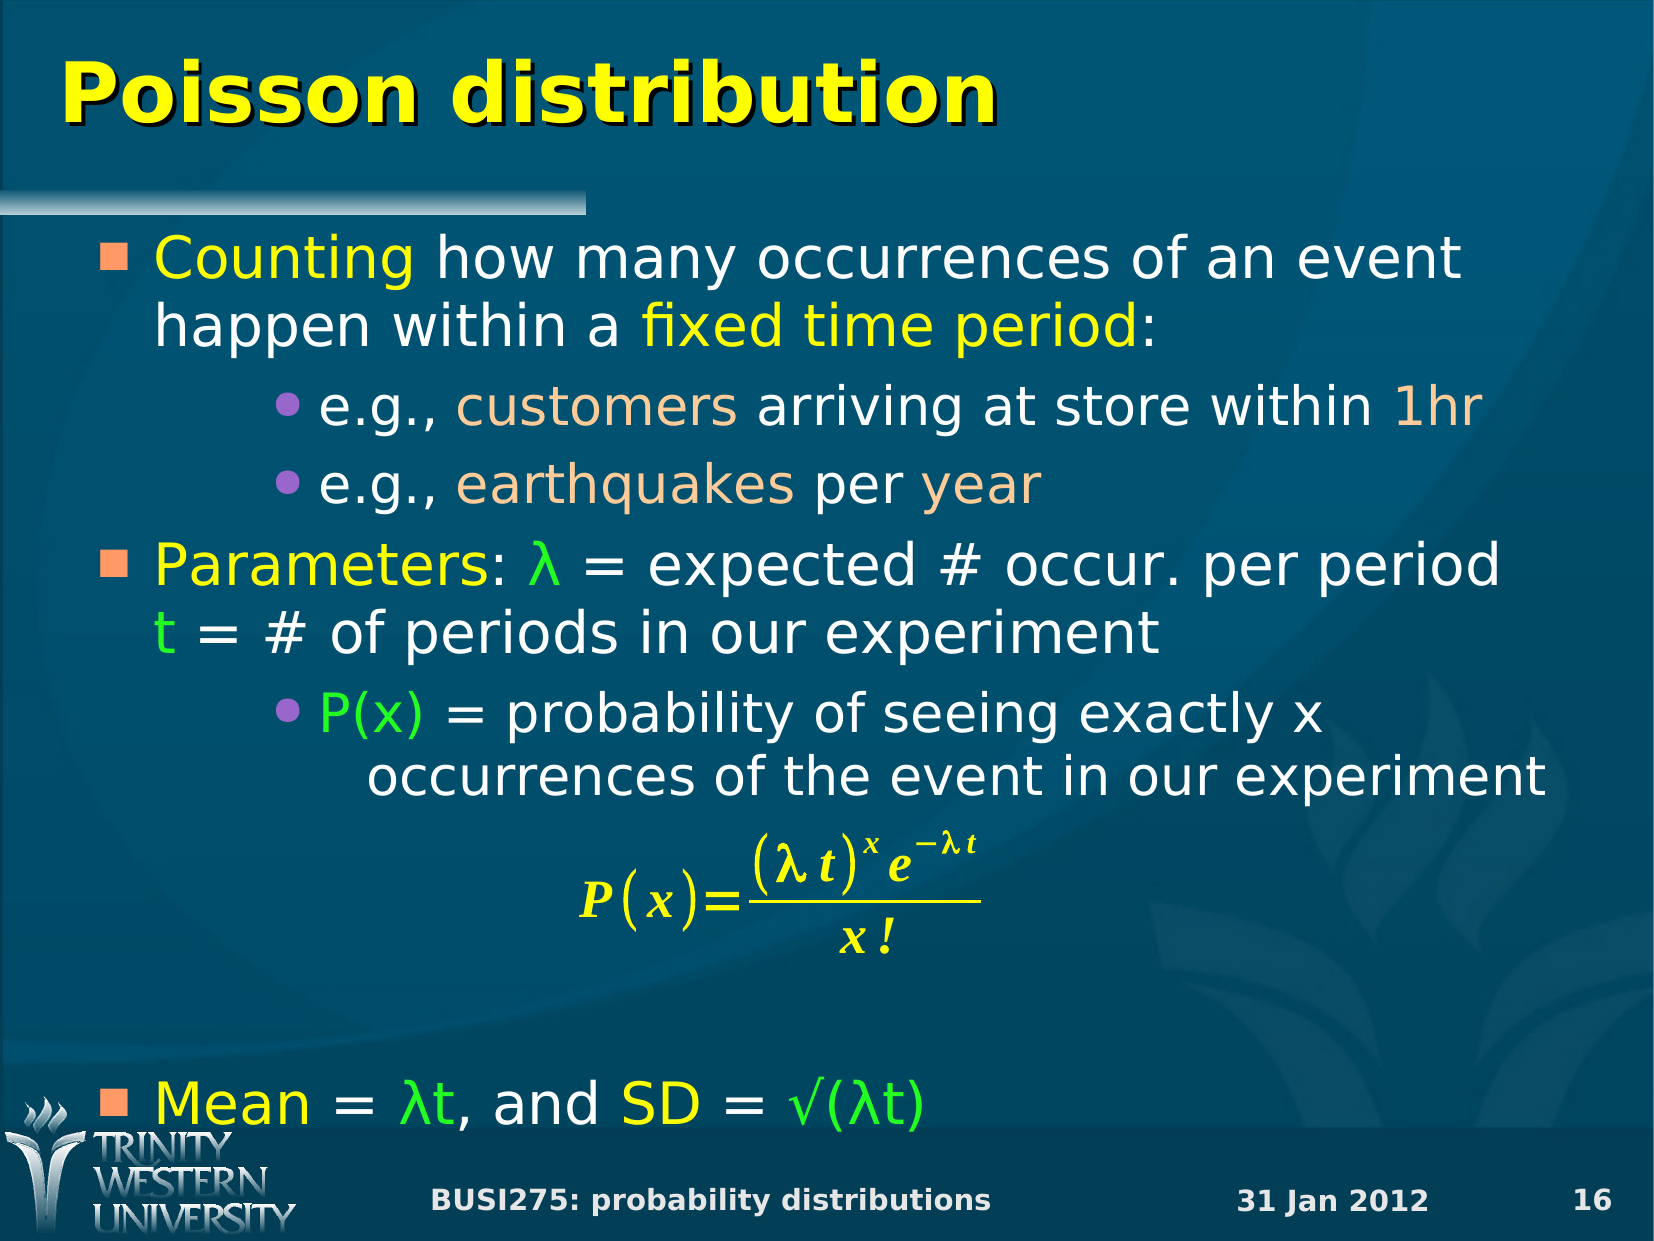

# Poisson distribution
Counting how many occurrences of an event happen within a fixed time period:
e.g., customers arriving at store within 1hr
e.g., earthquakes per year
Parameters: λ = expected # occur. per period
t = # of periods in our experiment
P(x) = probability of seeing exactly x occurrences of the event in our experiment
Mean = λt, and SD = √(λt)
BUSI275: probability distributions
31 Jan 2012
16